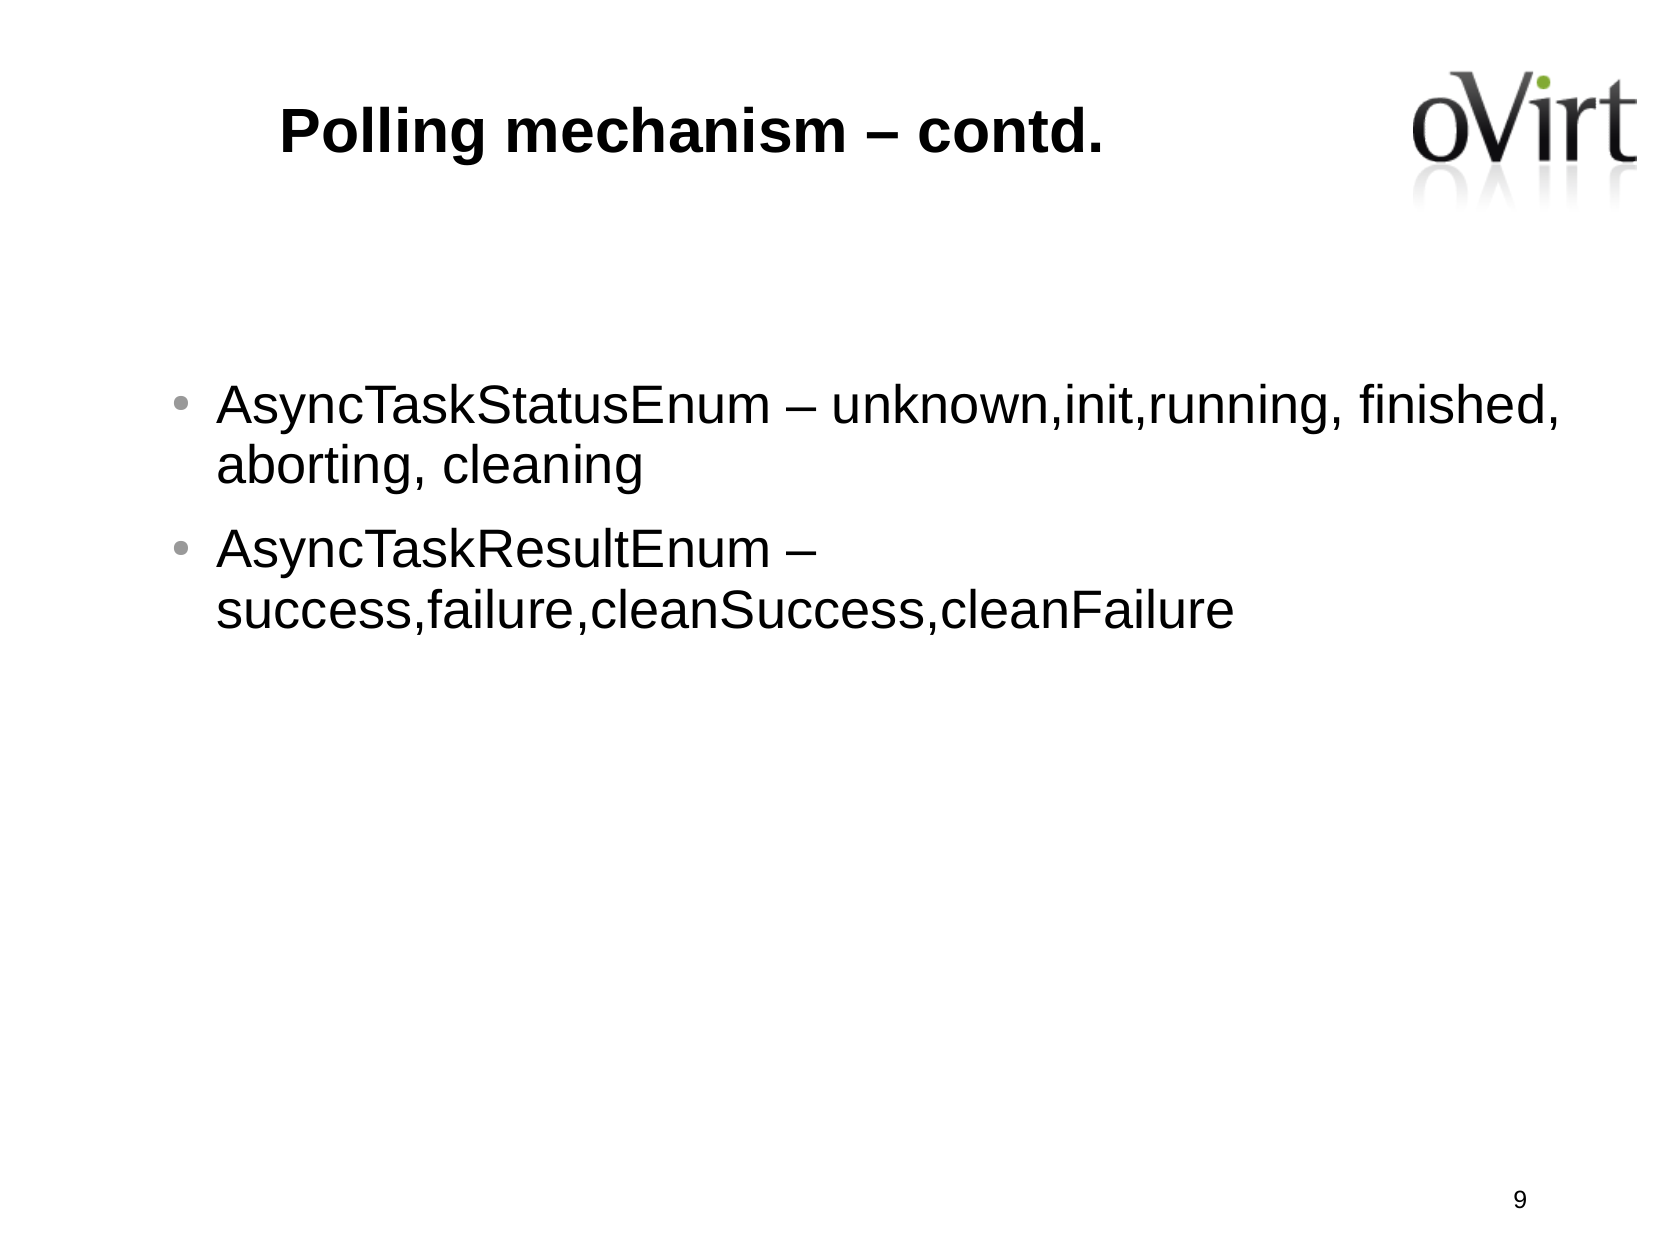

# Polling mechanism – contd.
AsyncTaskStatusEnum – unknown,init,running, finished, aborting, cleaning
AsyncTaskResultEnum – success,failure,cleanSuccess,cleanFailure